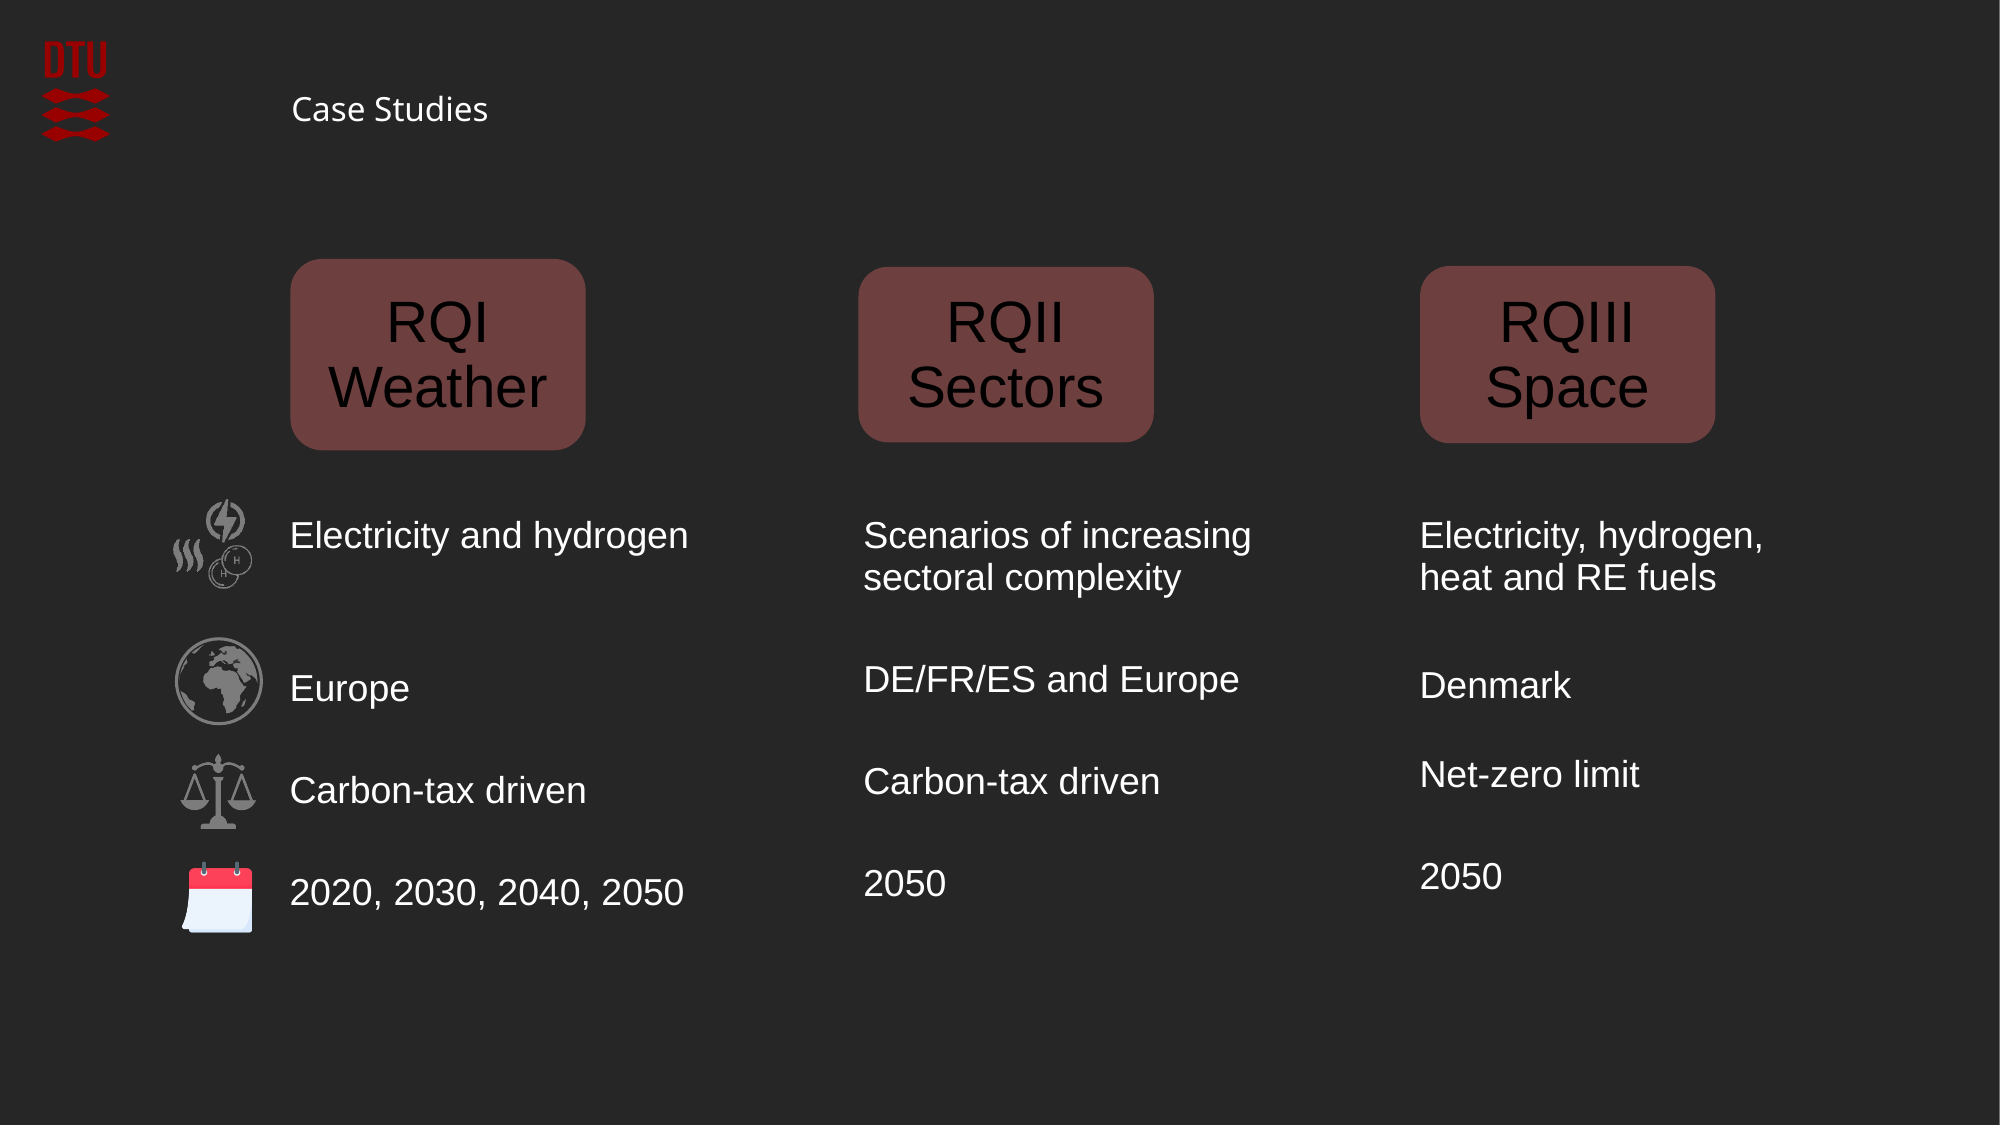

# Case Studies
RQI
Weather
RQIII
Space
RQII
Sectors
Electricity and hydrogen
Europe
Carbon-tax driven
2020, 2030, 2040, 2050
Scenarios of increasing sectoral complexity
DE/FR/ES and Europe
Carbon-tax driven
2050
Electricity, hydrogen,
heat and RE fuels
Denmark
Net-zero limit
2050